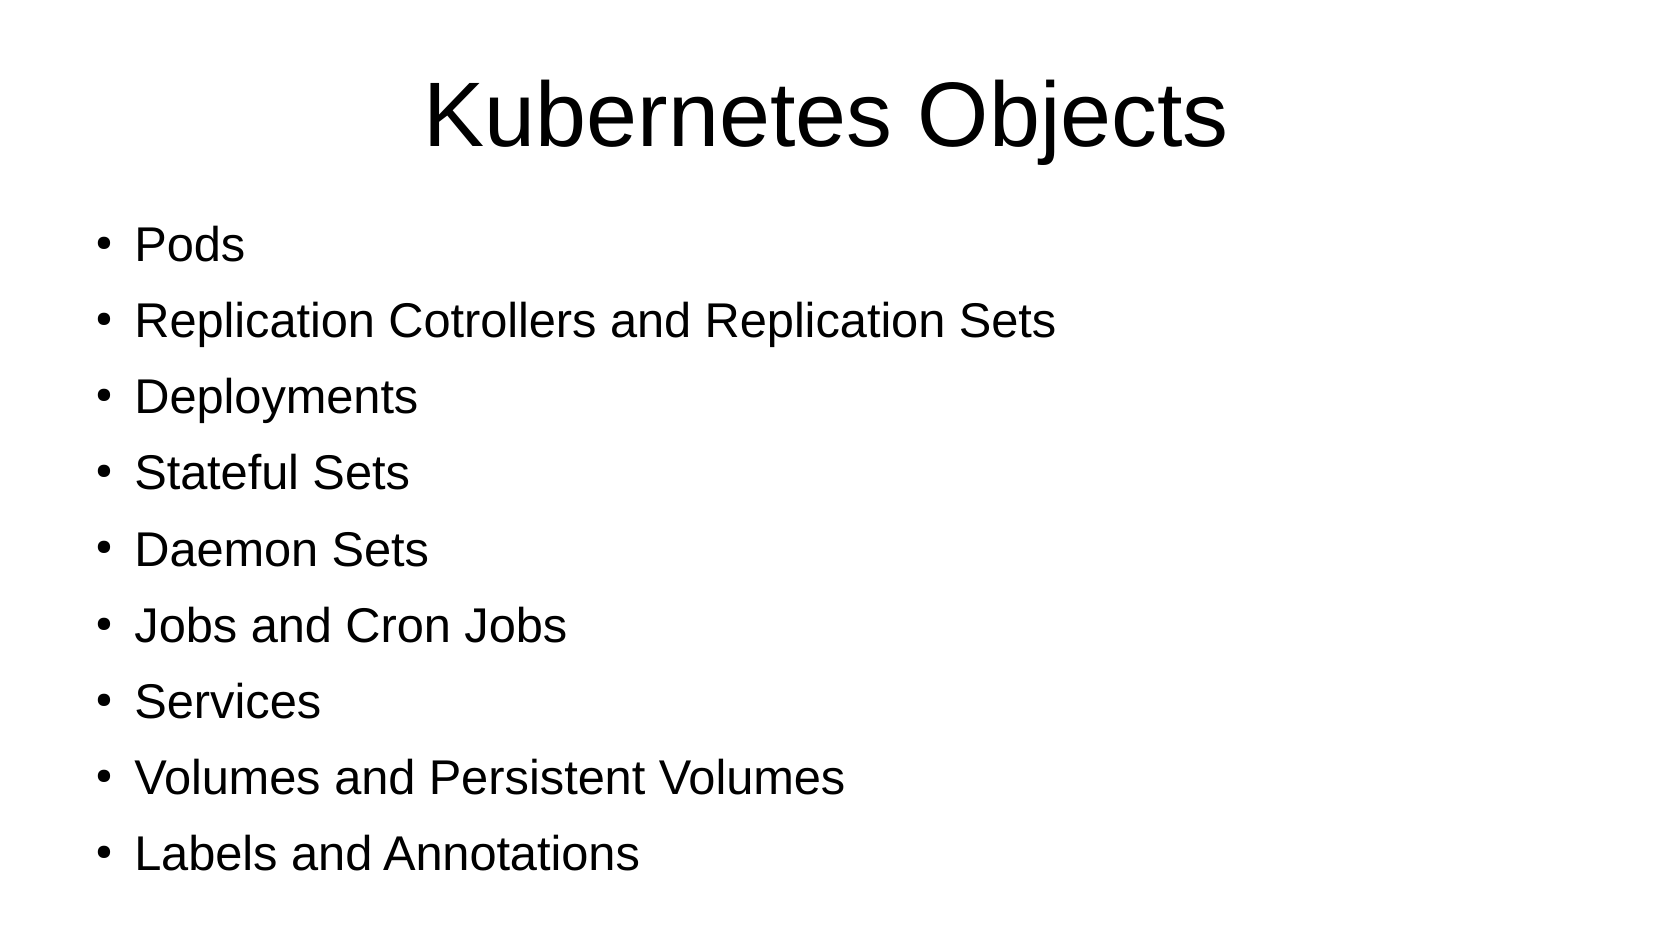

# Kubernetes Objects
Pods
Replication Cotrollers and Replication Sets
Deployments
Stateful Sets
Daemon Sets
Jobs and Cron Jobs
Services
Volumes and Persistent Volumes
Labels and Annotations